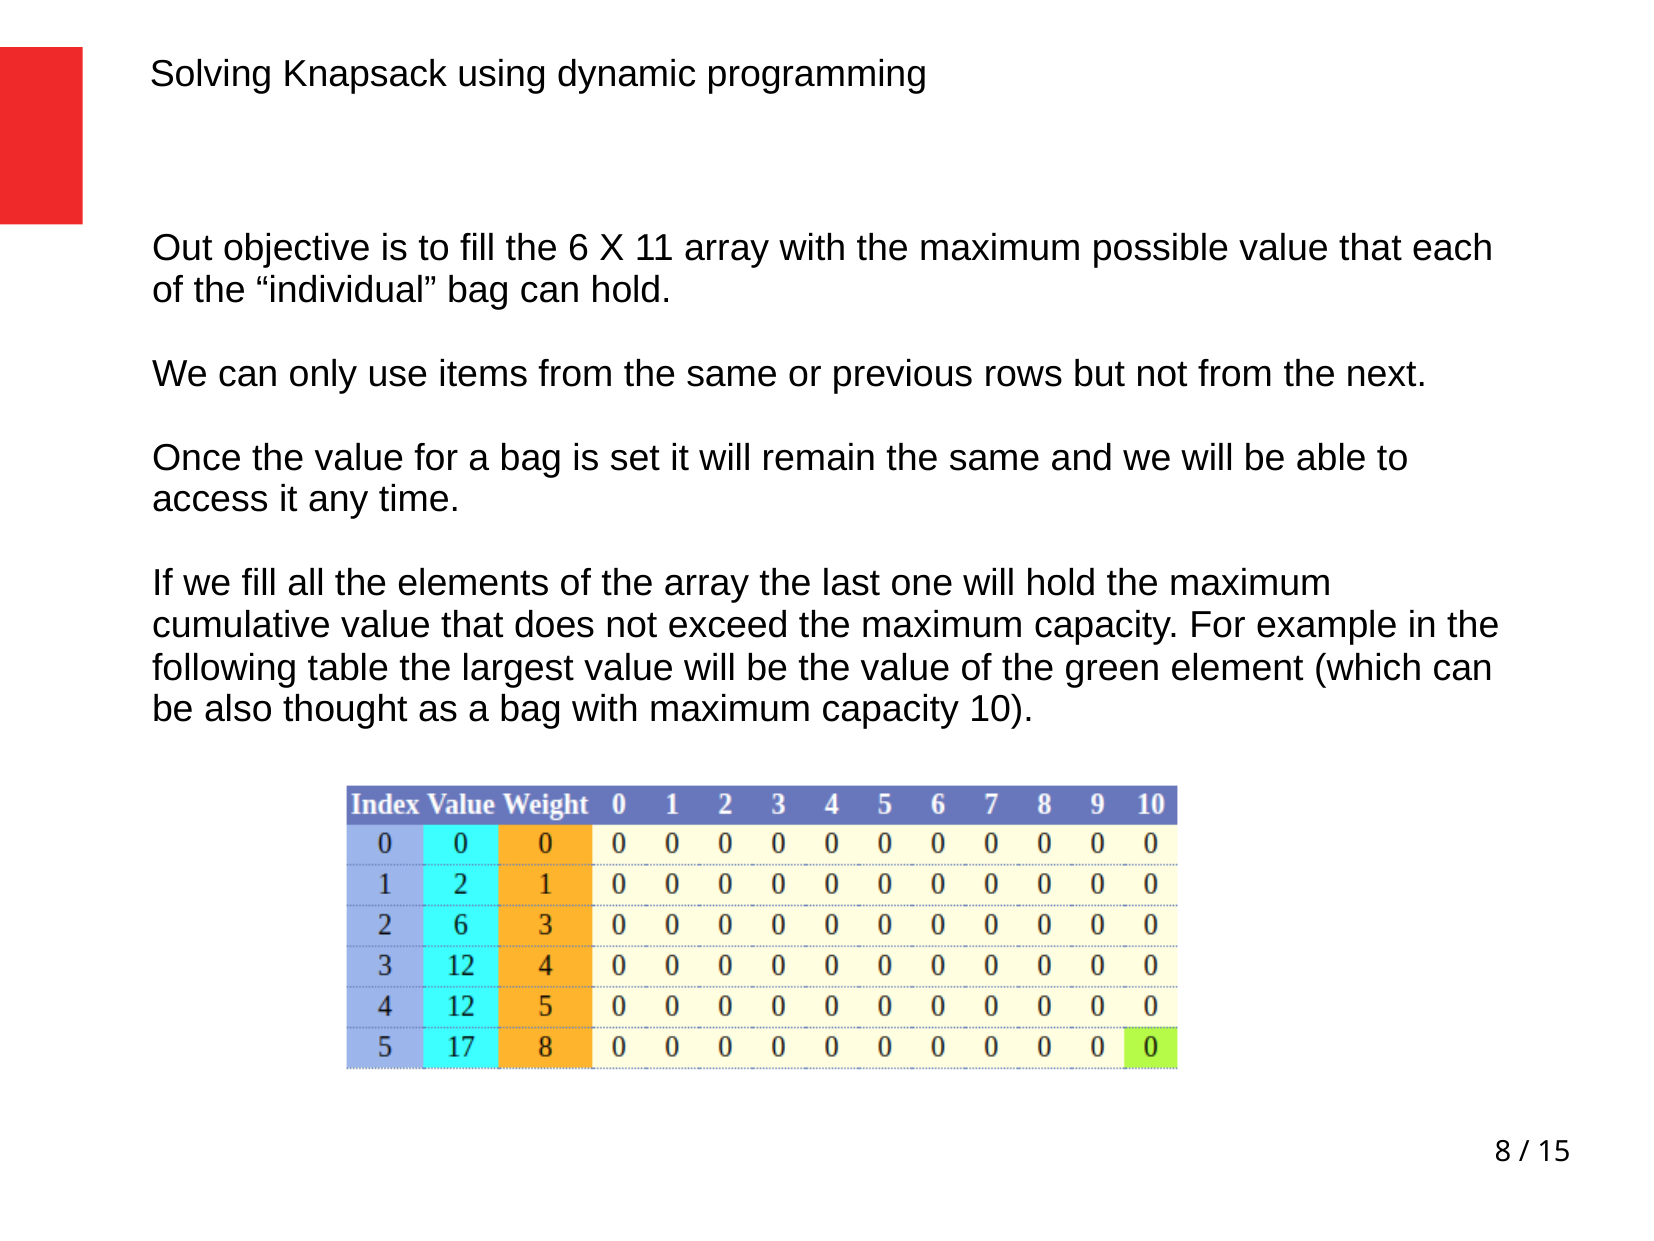

Solving Knapsack using dynamic programming
Out objective is to fill the 6 X 11 array with the maximum possible value that each of the “individual” bag can hold.
We can only use items from the same or previous rows but not from the next.
Once the value for a bag is set it will remain the same and we will be able to access it any time.
If we fill all the elements of the array the last one will hold the maximum cumulative value that does not exceed the maximum capacity. For example in the following table the largest value will be the value of the green element (which can be also thought as a bag with maximum capacity 10).
8